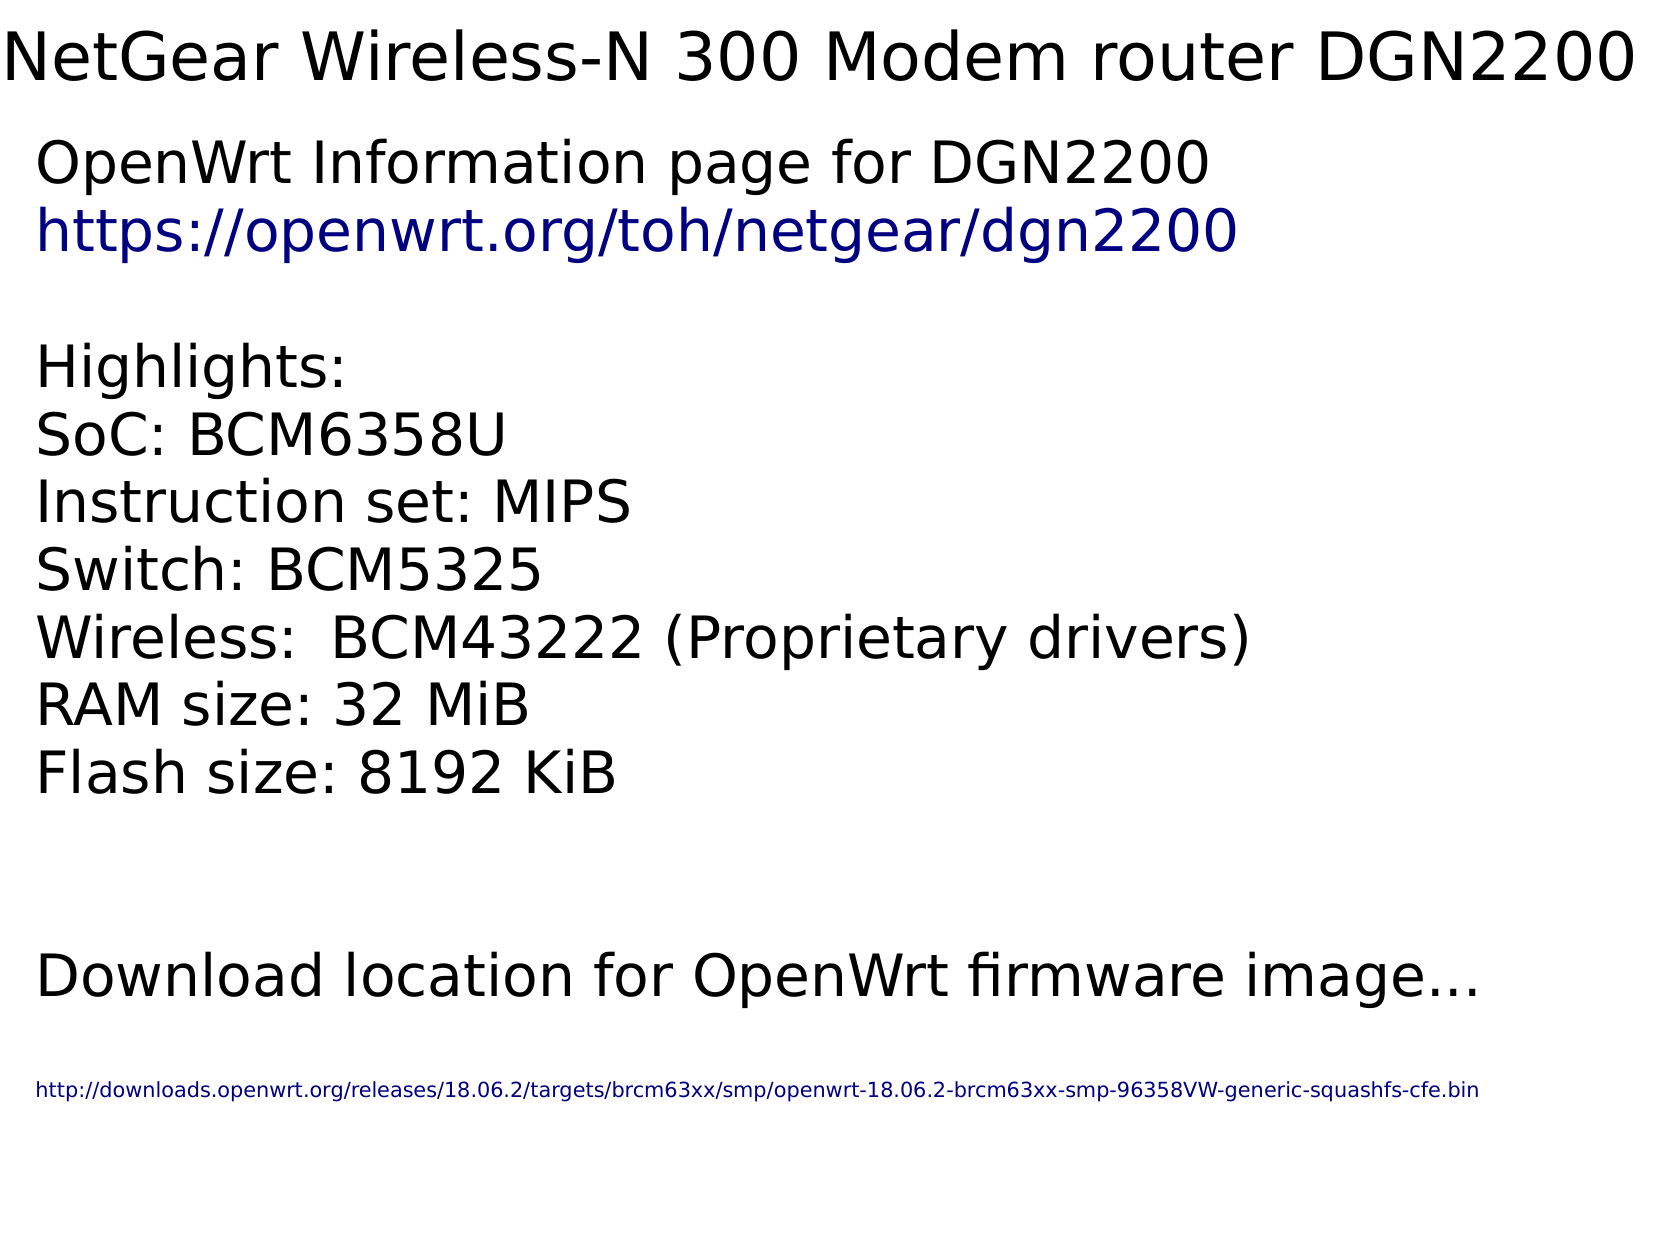

NetGear Wireless-N 300 Modem router DGN2200
# OpenWrt Information page for DGN2200
https://openwrt.org/toh/netgear/dgn2200
Highlights:
SoC: BCM6358U
Instruction set: MIPS
Switch: BCM5325
Wireless: 	BCM43222 (Proprietary drivers)
RAM size: 32 MiB
Flash size: 8192 KiB
Download location for OpenWrt firmware image...
http://downloads.openwrt.org/releases/18.06.2/targets/brcm63xx/smp/openwrt-18.06.2-brcm63xx-smp-96358VW-generic-squashfs-cfe.bin